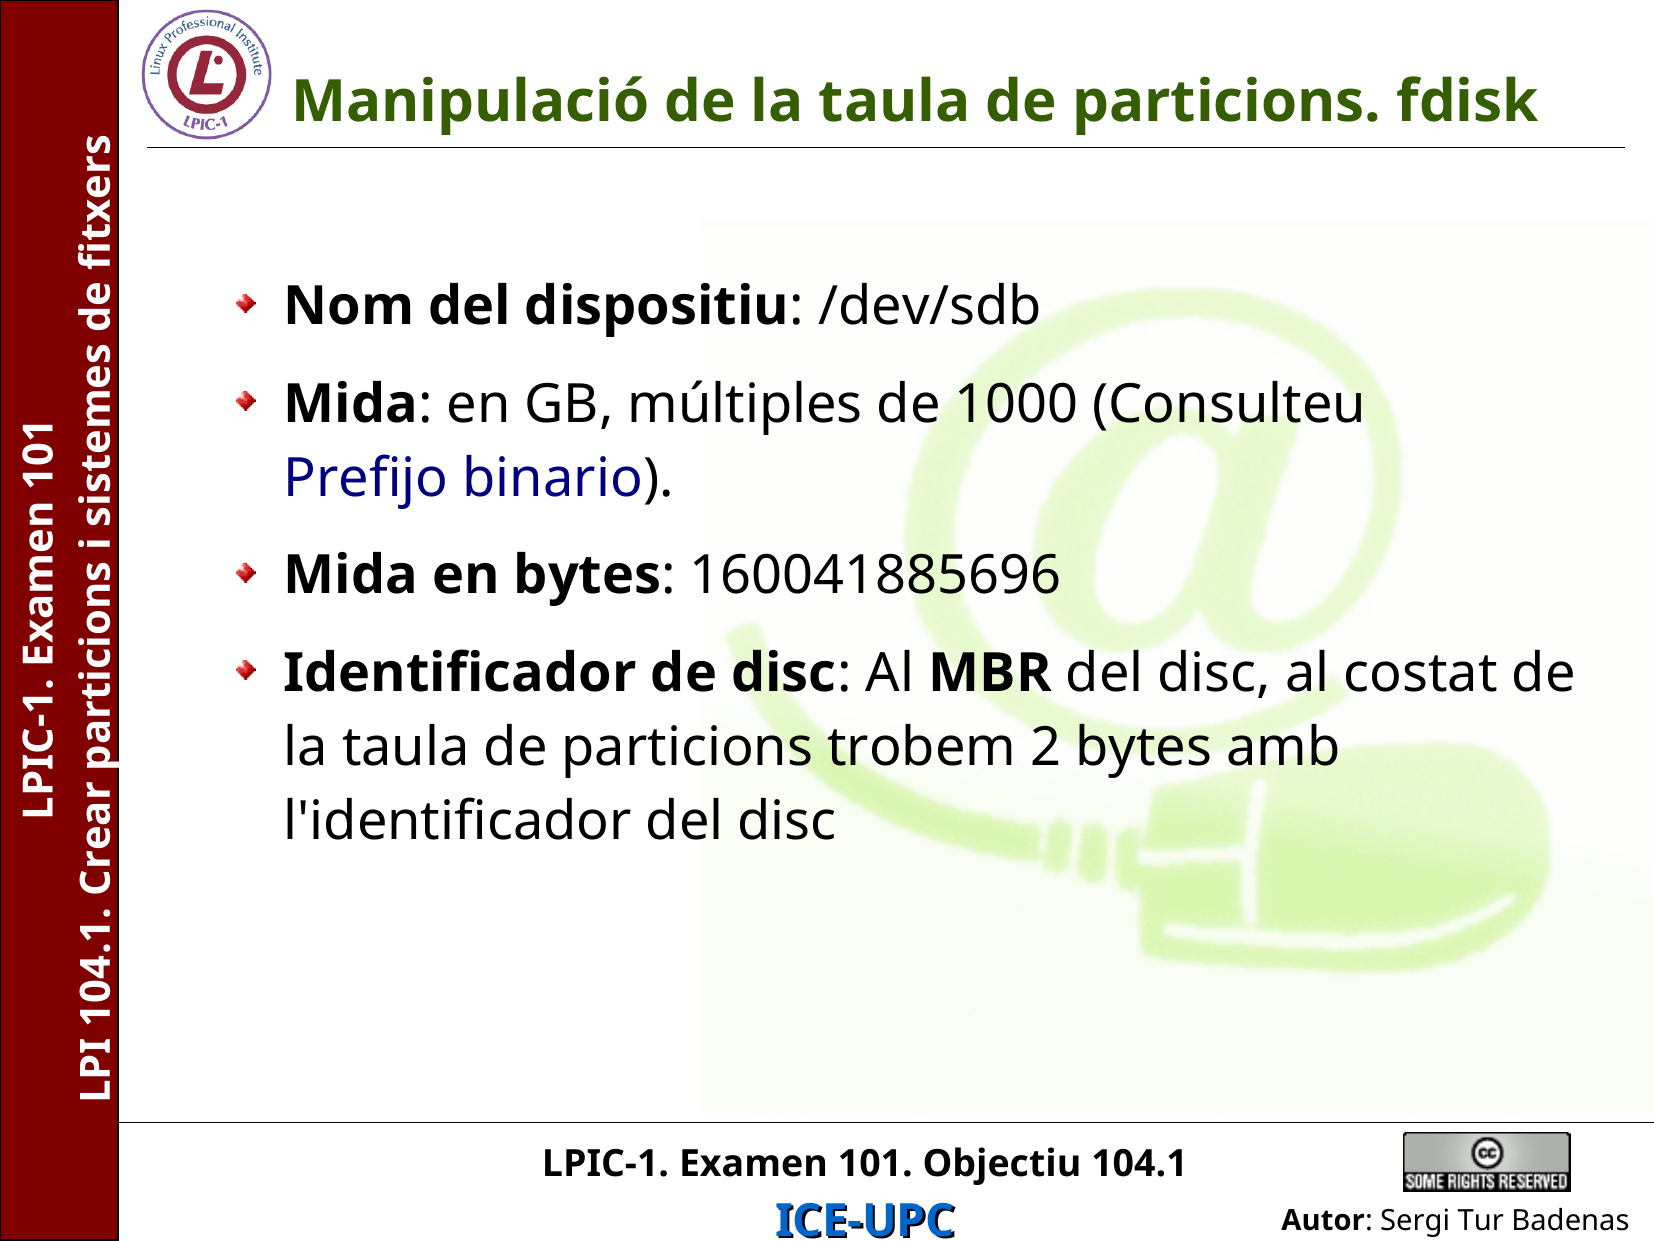

Manipulació de la taula de particions. fdisk
# Nom del dispositiu: /dev/sdb
Mida: en GB, múltiples de 1000 (Consulteu Prefijo binario).
Mida en bytes: 160041885696
Identificador de disc: Al MBR del disc, al costat de la taula de particions trobem 2 bytes amb l'identificador del disc